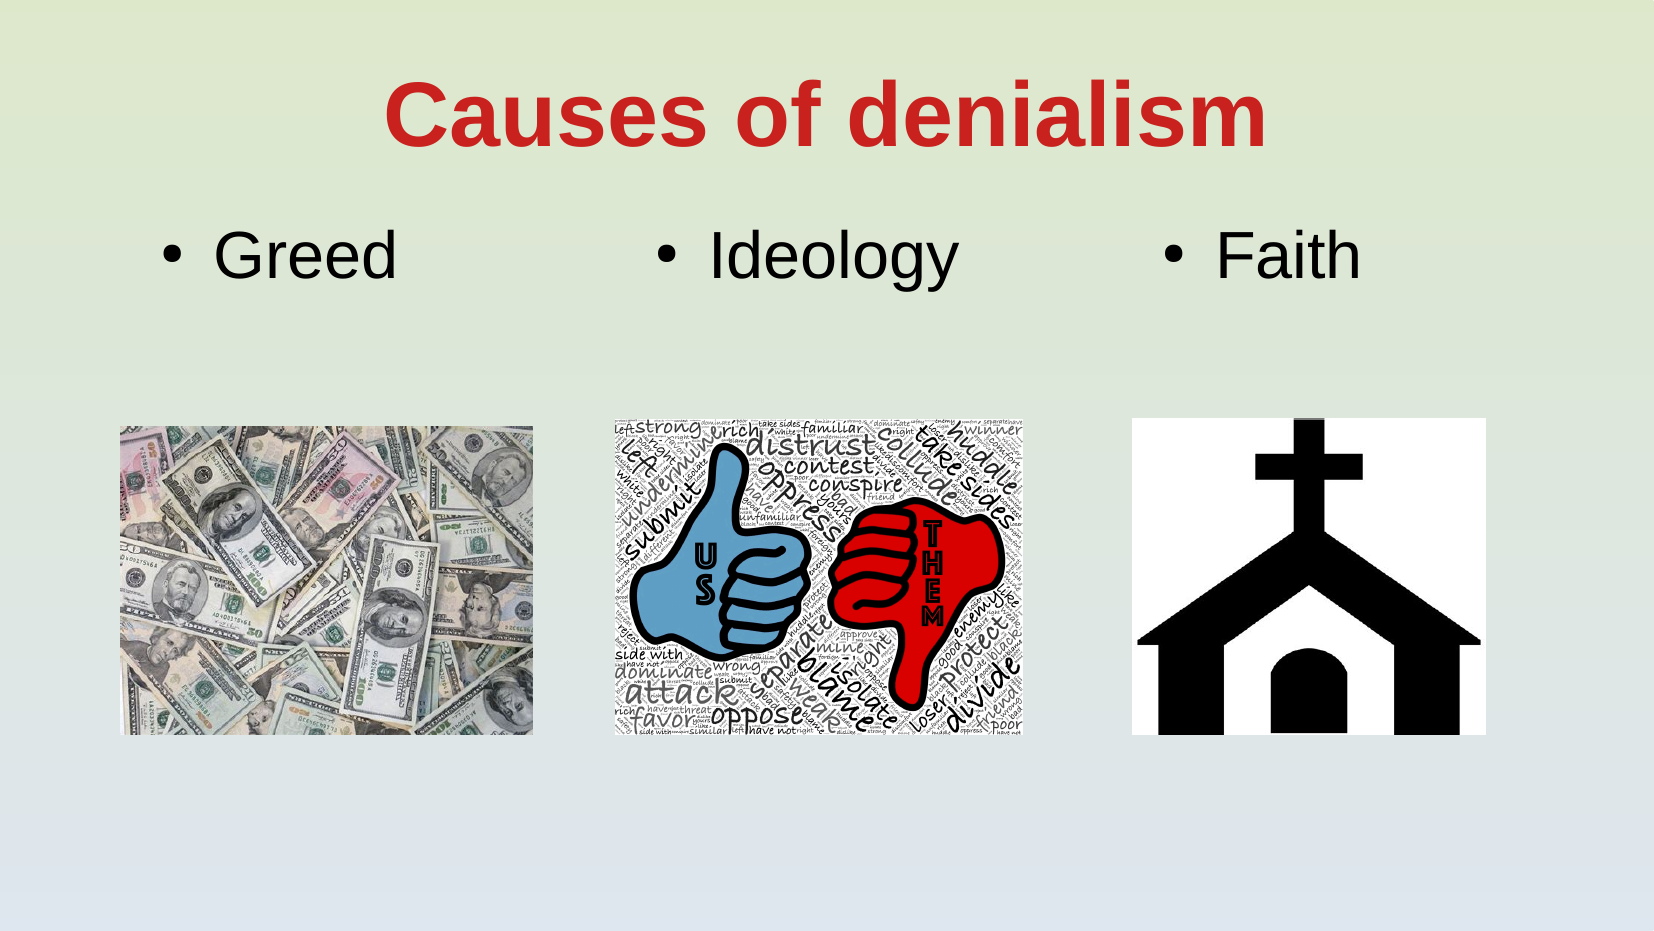

# Causes of denialism
Greed
Ideology
Faith